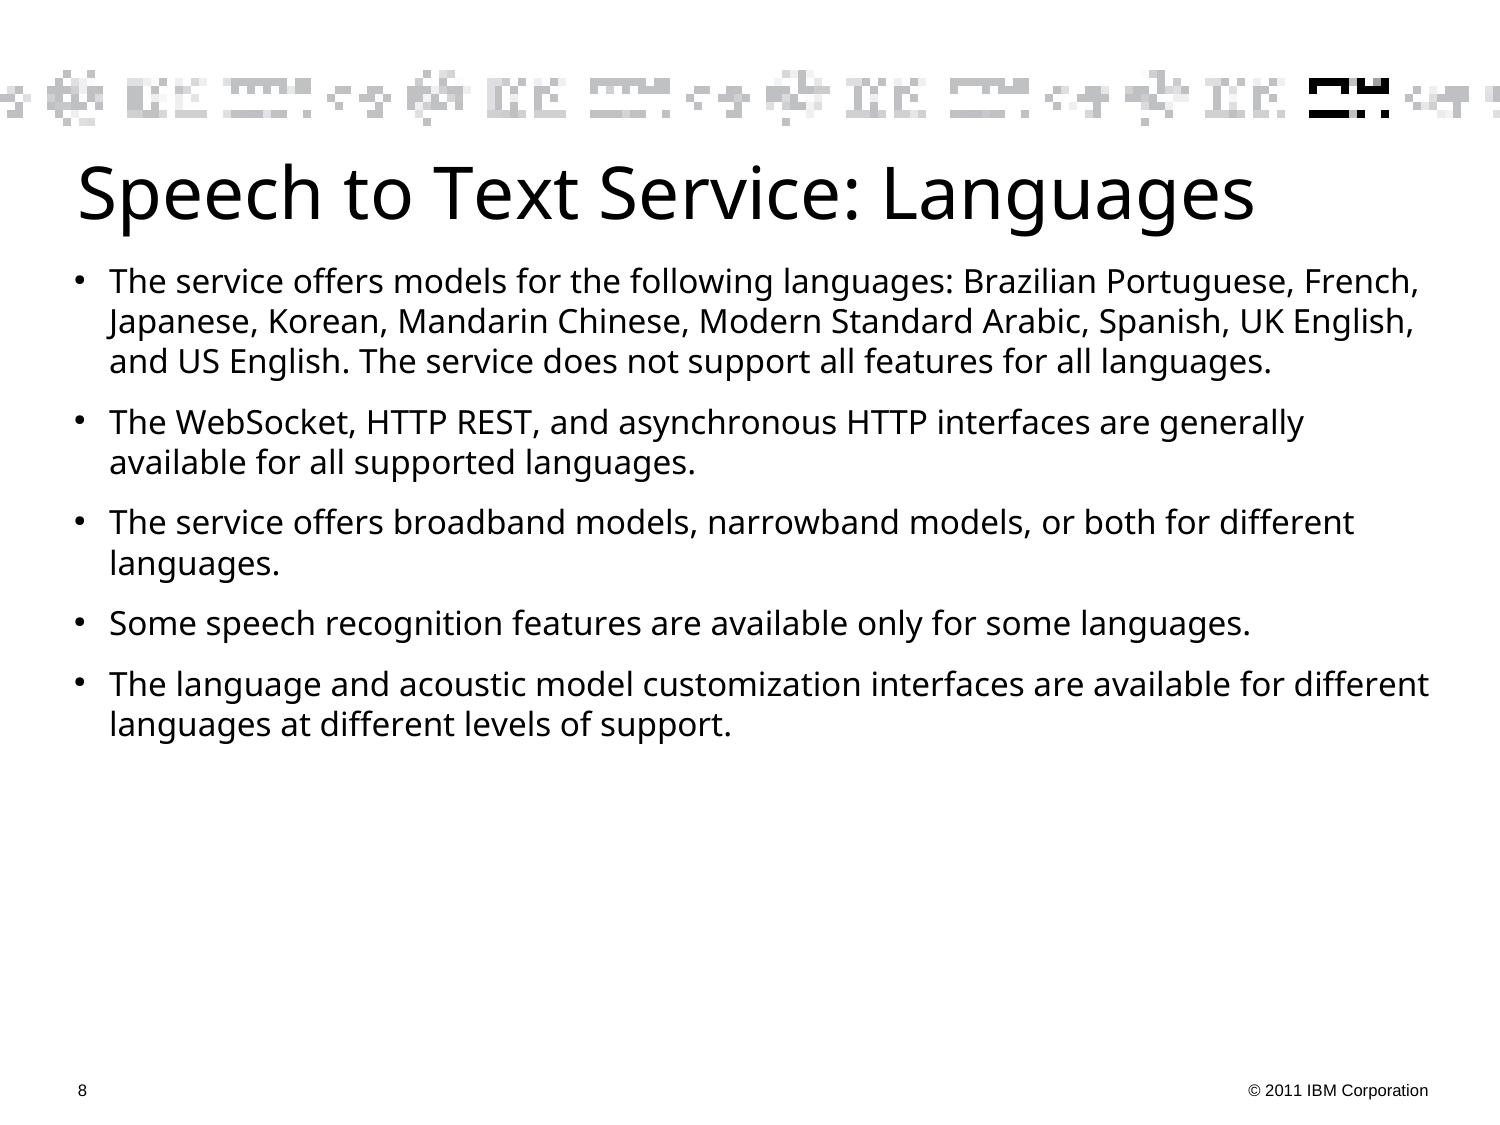

# Speech to Text Service: Languages
The service offers models for the following languages: Brazilian Portuguese, French, Japanese, Korean, Mandarin Chinese, Modern Standard Arabic, Spanish, UK English, and US English. The service does not support all features for all languages.
The WebSocket, HTTP REST, and asynchronous HTTP interfaces are generally available for all supported languages.
The service offers broadband models, narrowband models, or both for different languages.
Some speech recognition features are available only for some languages.
The language and acoustic model customization interfaces are available for different languages at different levels of support.
8